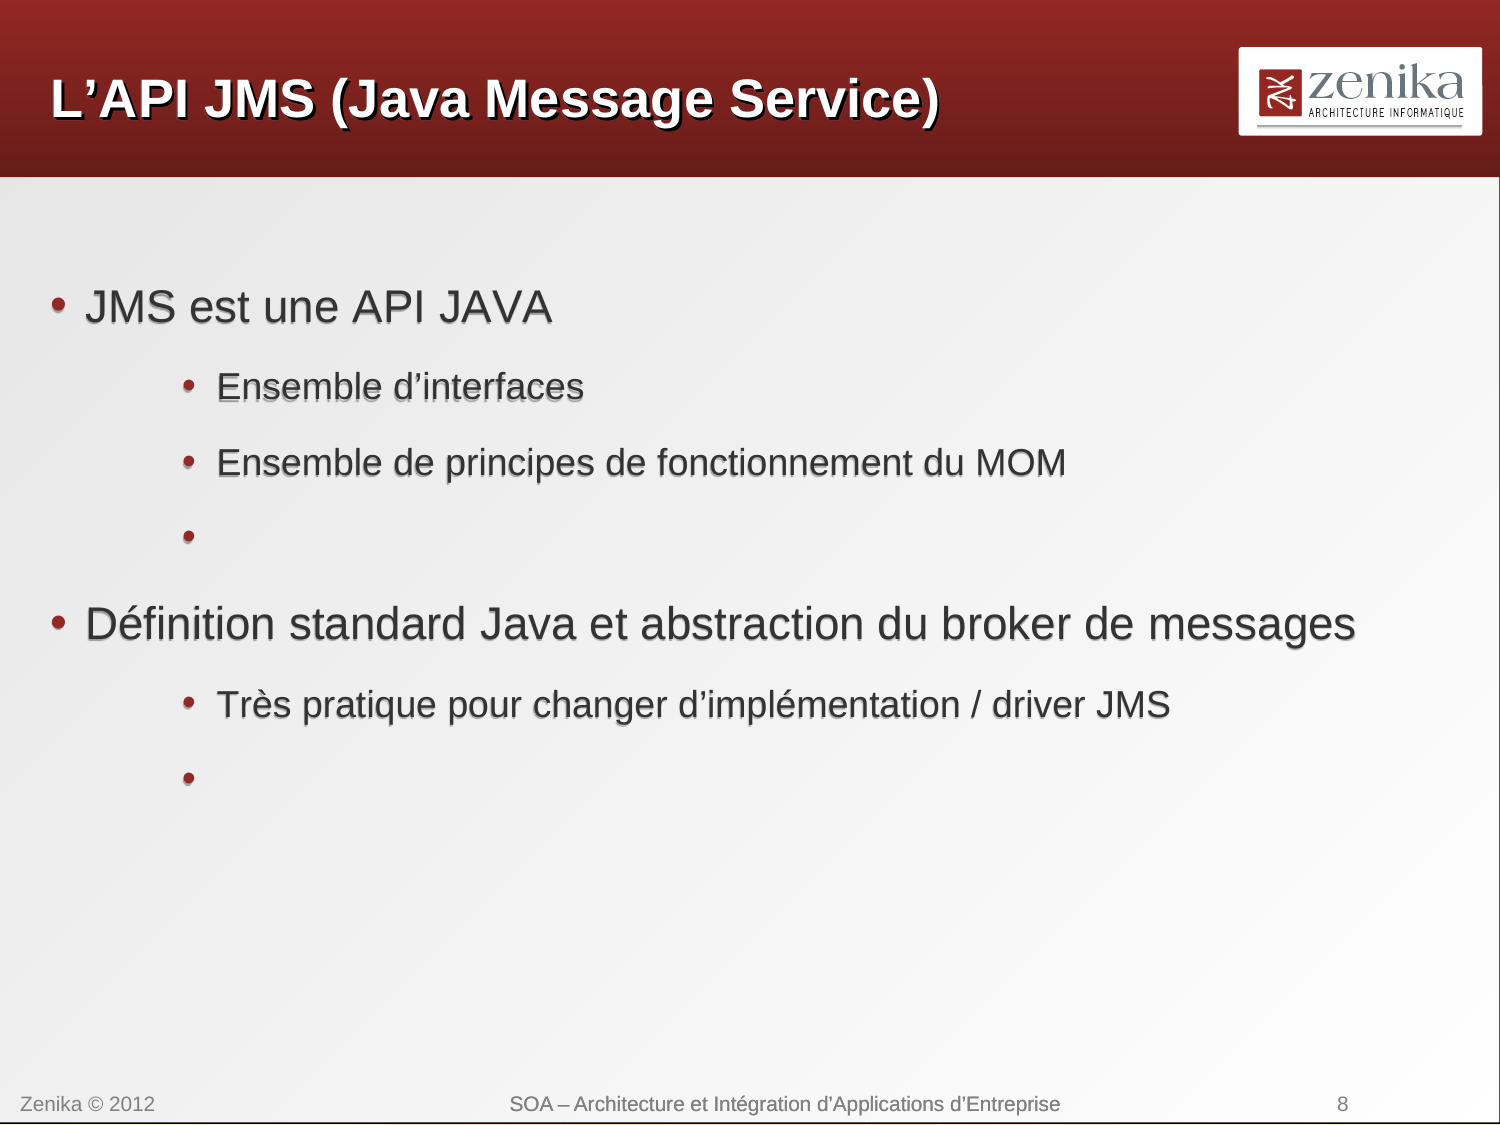

# L’API JMS (Java Message Service)
JMS est une API JAVA
Ensemble d’interfaces
Ensemble de principes de fonctionnement du MOM
Définition standard Java et abstraction du broker de messages
Très pratique pour changer d’implémentation / driver JMS
SOA – Architecture et Intégration d’Applications d’Entreprise